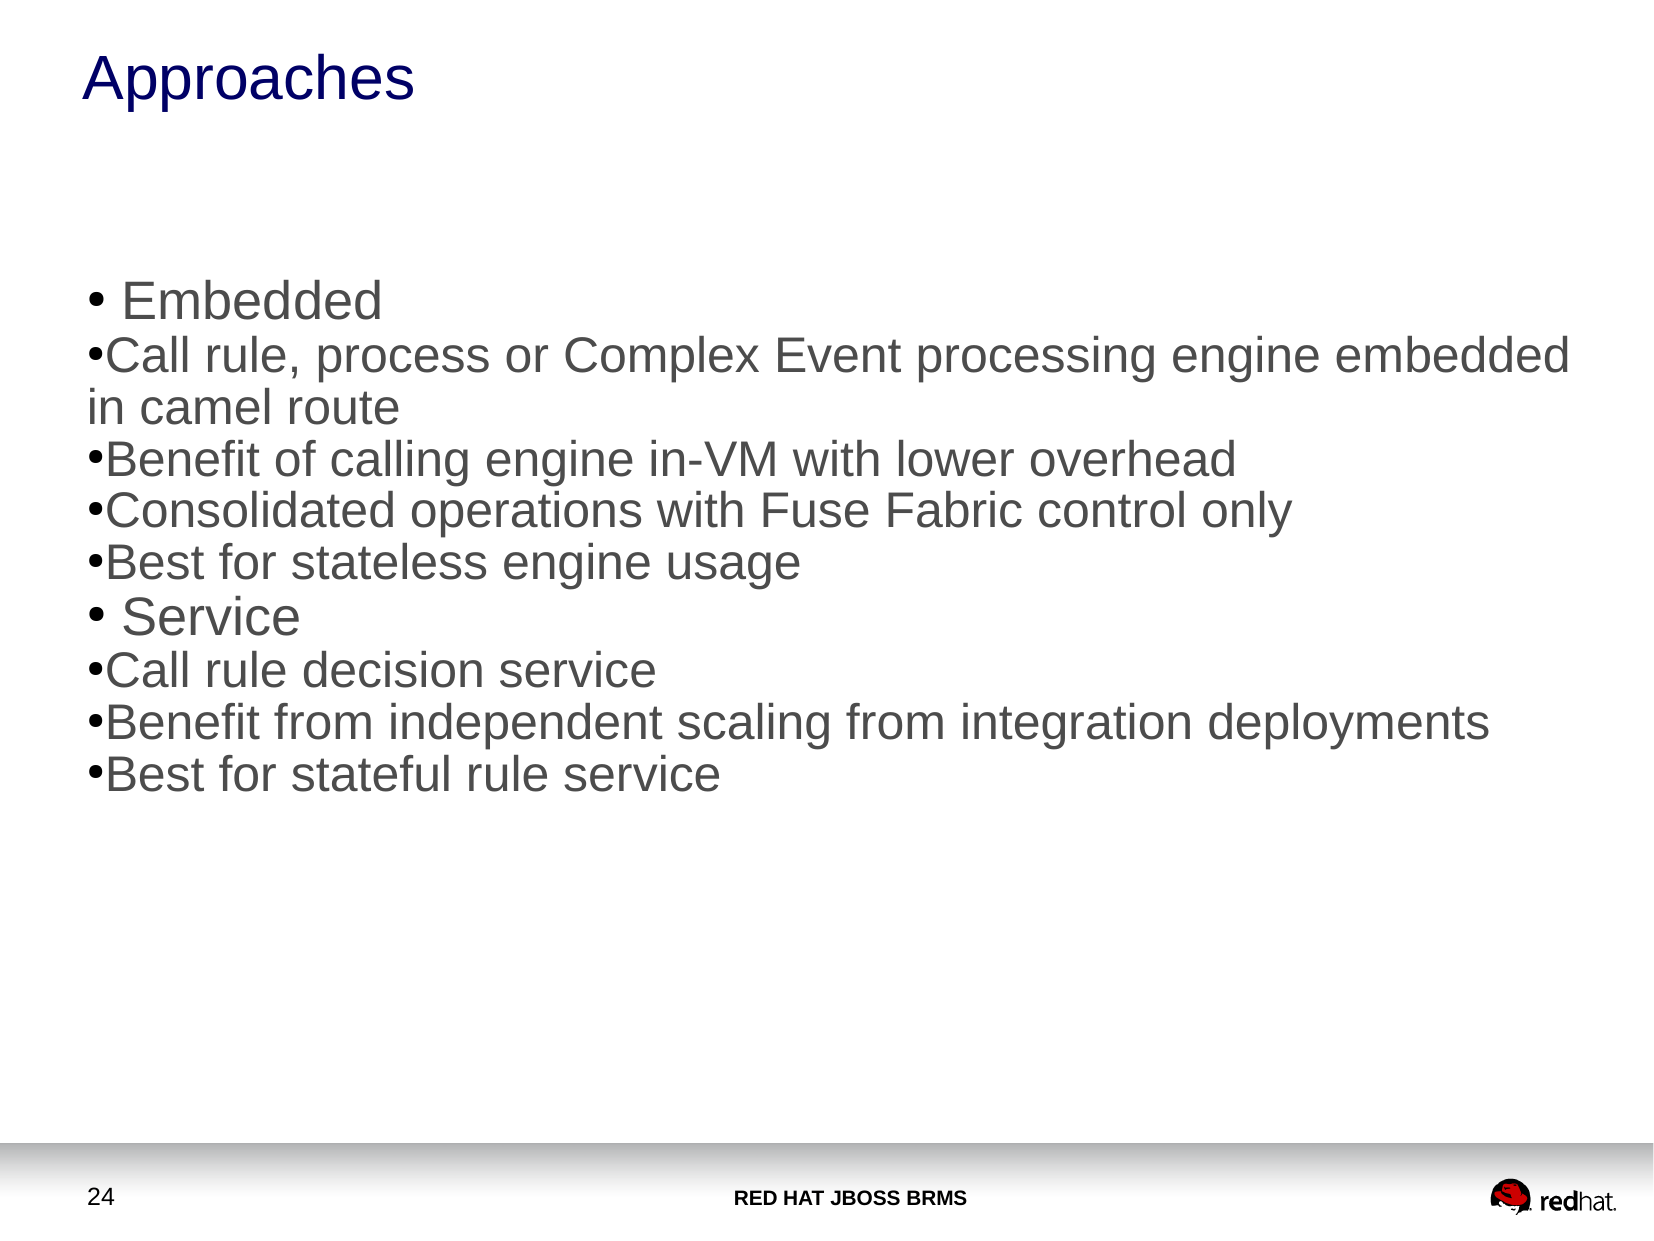

Approaches
# Embedded
Call rule, process or Complex Event processing engine embedded in camel route
Benefit of calling engine in-VM with lower overhead
Consolidated operations with Fuse Fabric control only
Best for stateless engine usage
 Service
Call rule decision service
Benefit from independent scaling from integration deployments
Best for stateful rule service